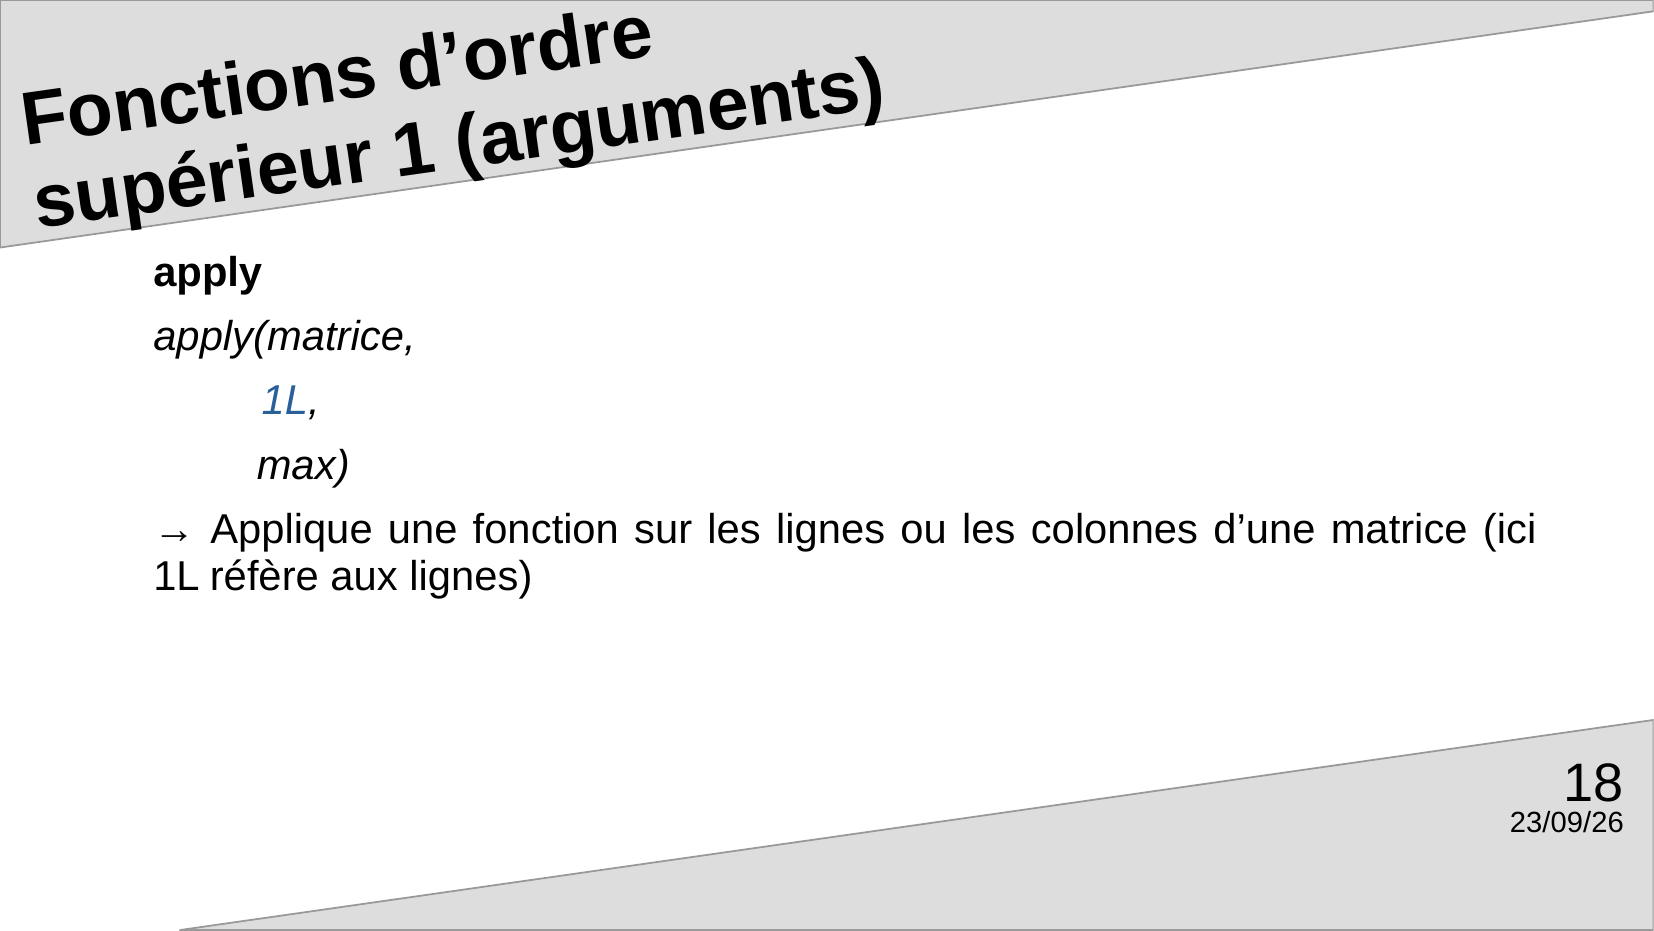

# Fonctions d’ordre supérieur 1 (arguments)
apply
apply(matrice,
 	 1L,
 max)
→ Applique une fonction sur les lignes ou les colonnes d’une matrice (ici 1L réfère aux lignes)
18